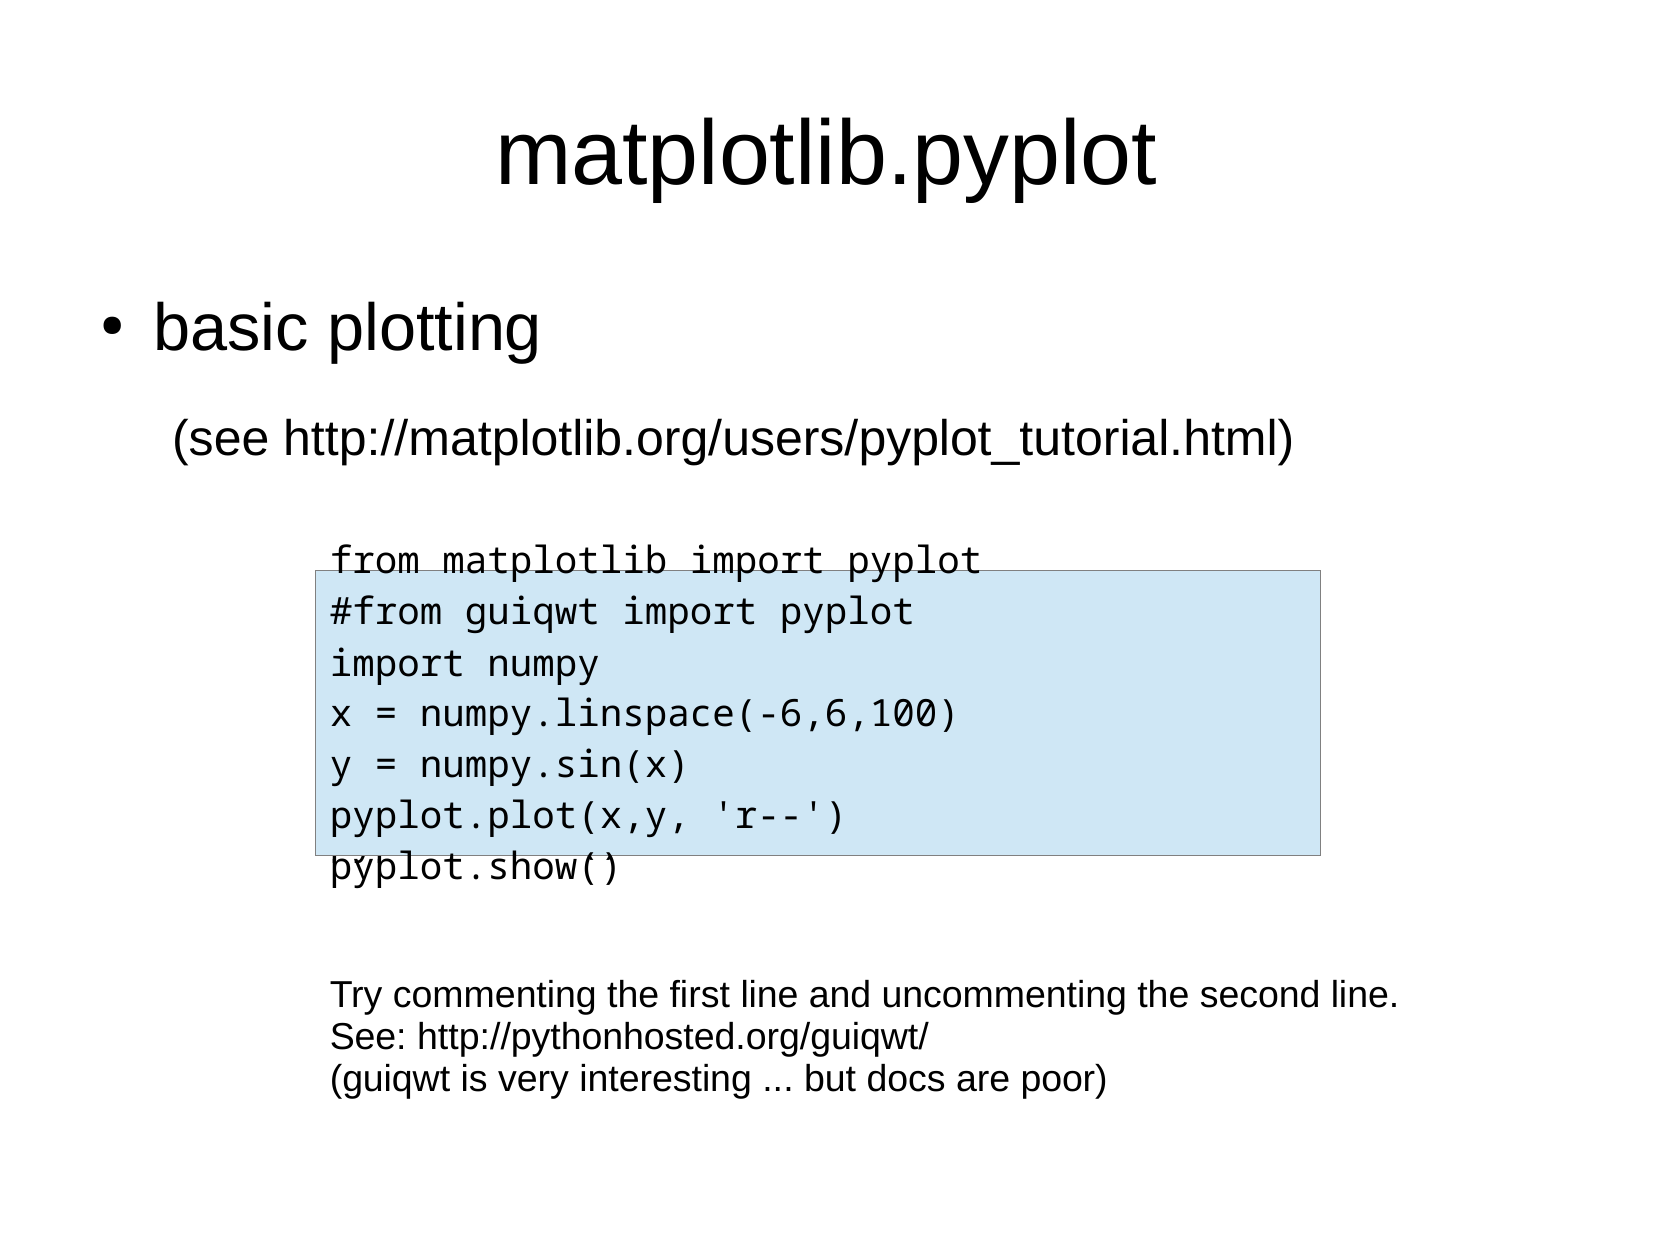

# matplotlib.pyplot
basic plotting
 (see http://matplotlib.org/users/pyplot_tutorial.html)
from matplotlib import pyplot
import numpy
x = numpy.linspace(-6,6,100)
y = numpy.sin(x)
pyplot.plot(x,y, 'r--')
pyplot.show()
from matplotlib import pyplot
#from guiqwt import pyplot
import numpy
x = numpy.linspace(-6,6,100)
y = numpy.sin(x)
pyplot.plot(x,y, 'r--')
pyplot.show()
Try commenting the first line and uncommenting the second line.
See: http://pythonhosted.org/guiqwt/
(guiqwt is very interesting ... but docs are poor)